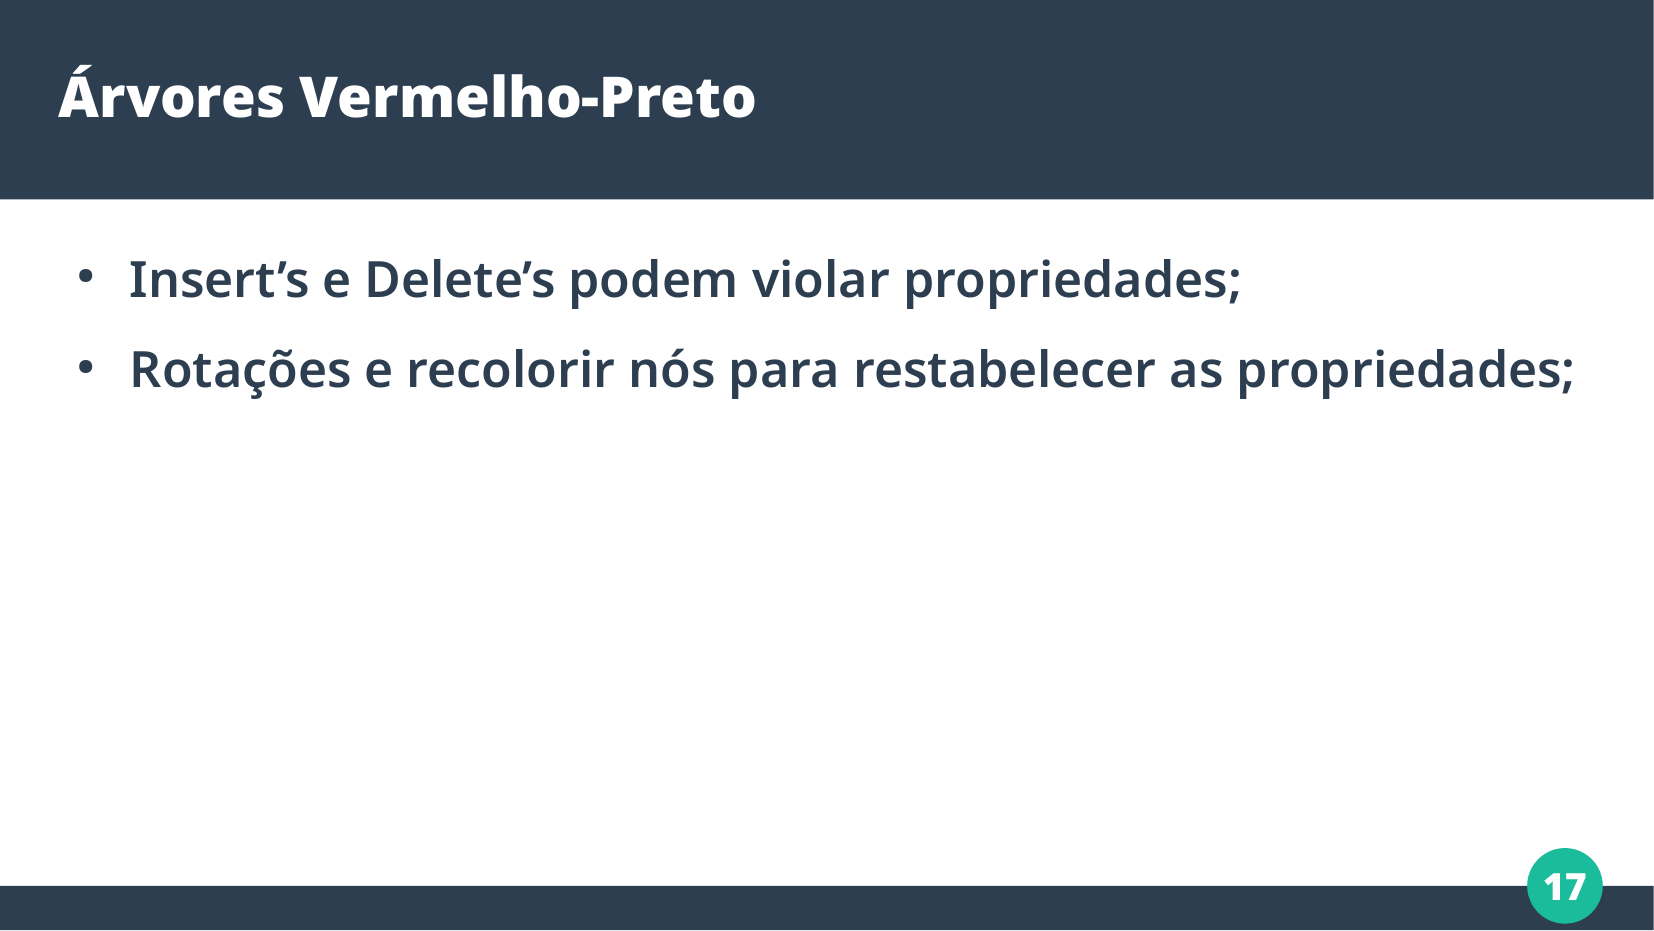

# Árvores Vermelho-Preto
Insert’s e Delete’s podem violar propriedades;
Rotações e recolorir nós para restabelecer as propriedades;